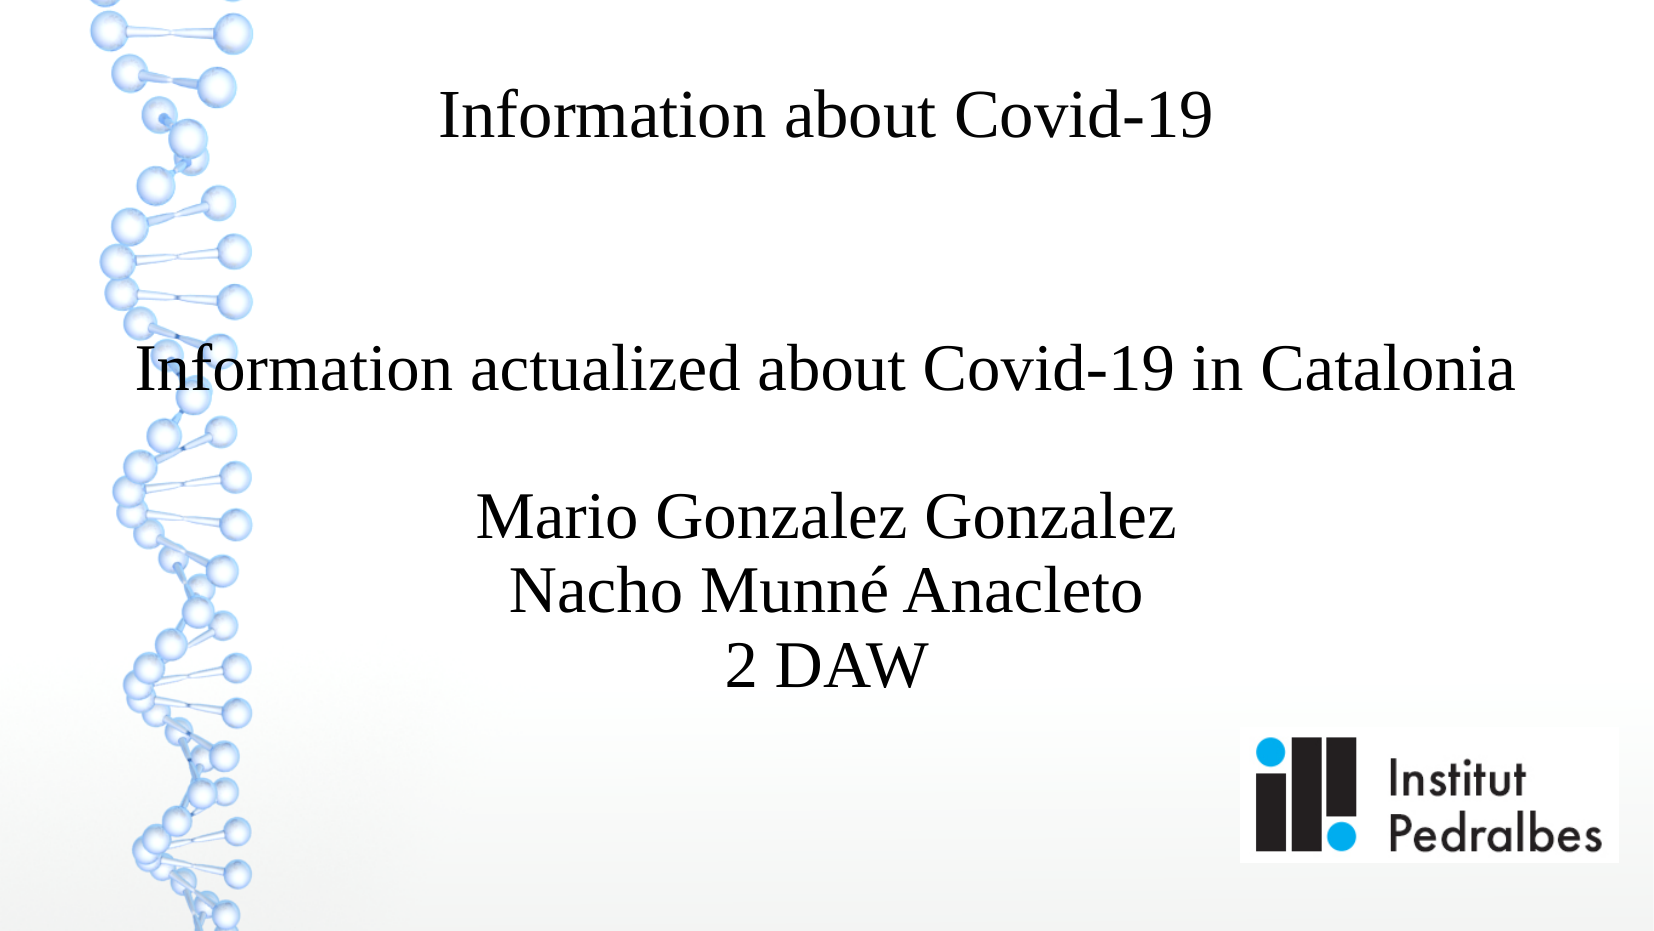

# Information about Covid-19
Information actualized about Covid-19 in Catalonia
Mario Gonzalez Gonzalez
Nacho Munné Anacleto
2 DAW